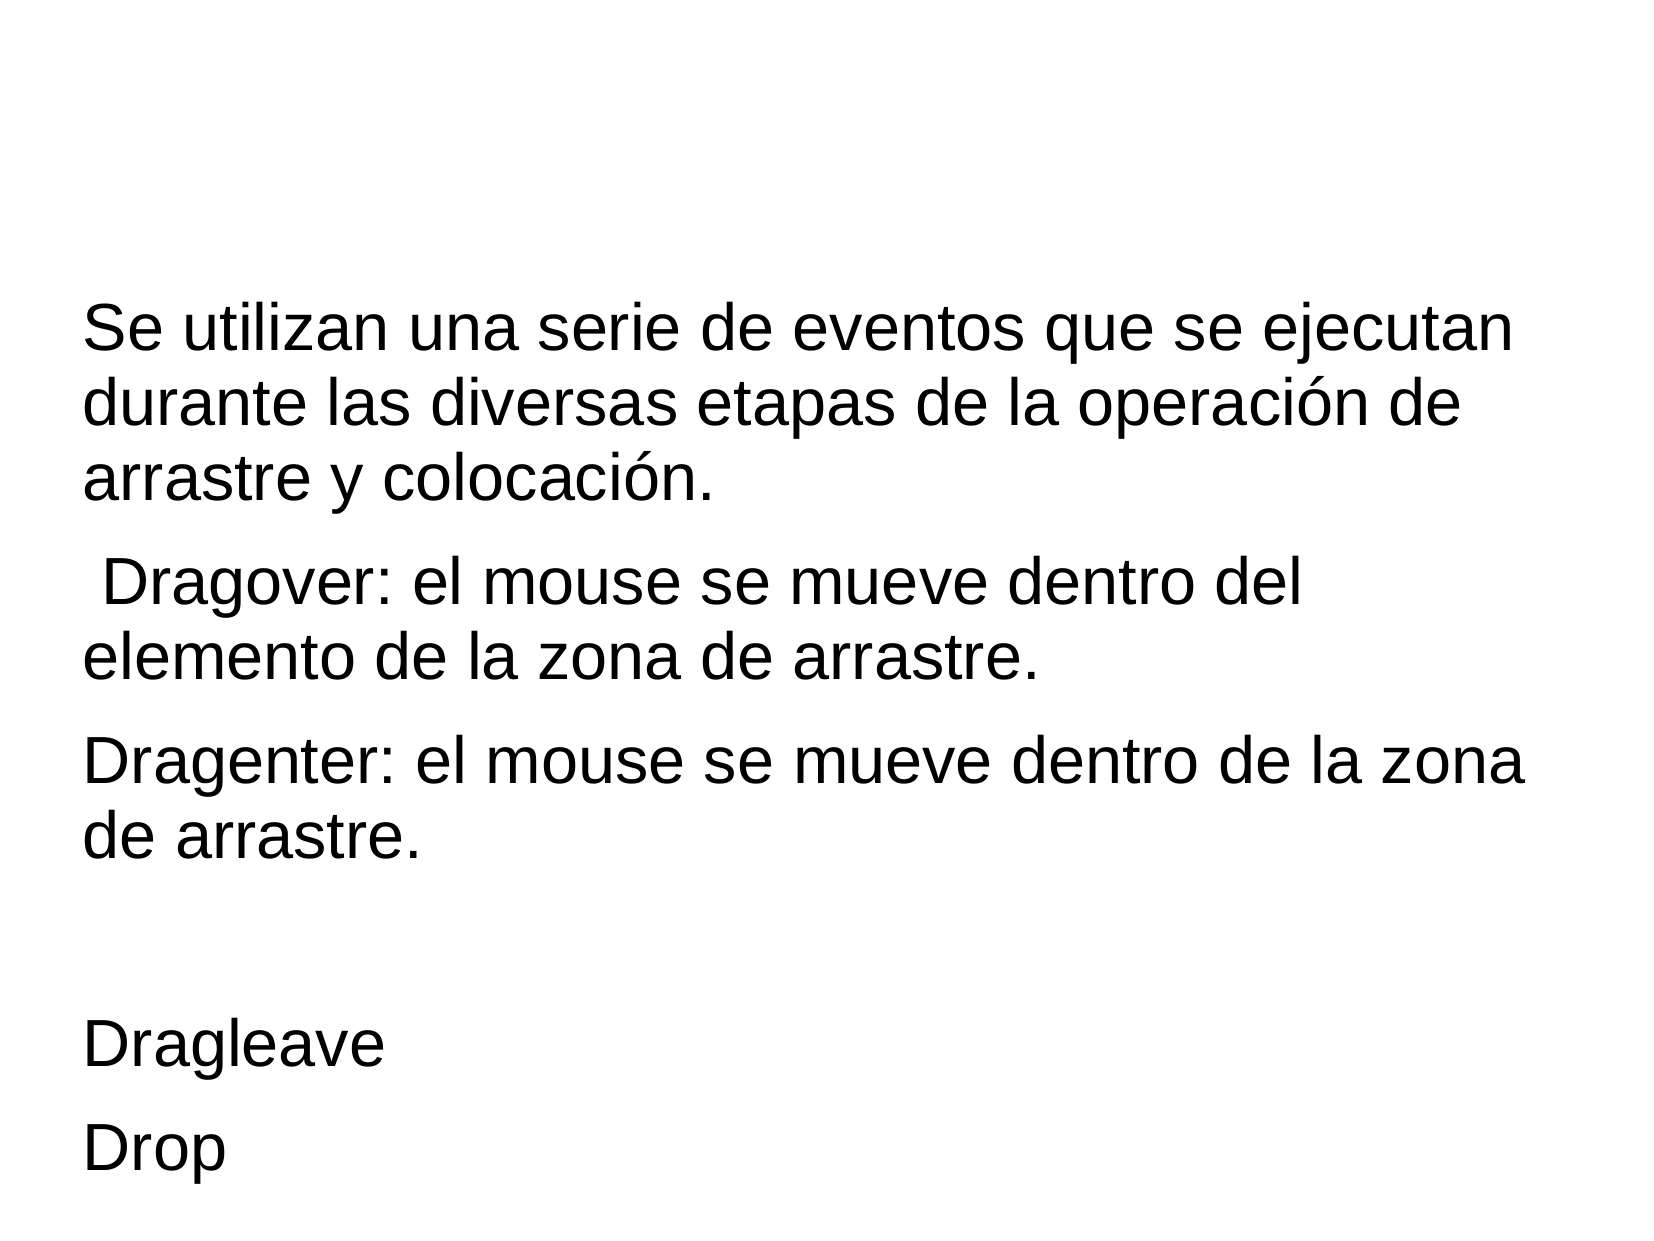

#
Se utilizan una serie de eventos que se ejecutan durante las diversas etapas de la operación de arrastre y colocación.
 Dragover: el mouse se mueve dentro del elemento de la zona de arrastre.
Dragenter: el mouse se mueve dentro de la zona de arrastre.
Dragleave
Drop